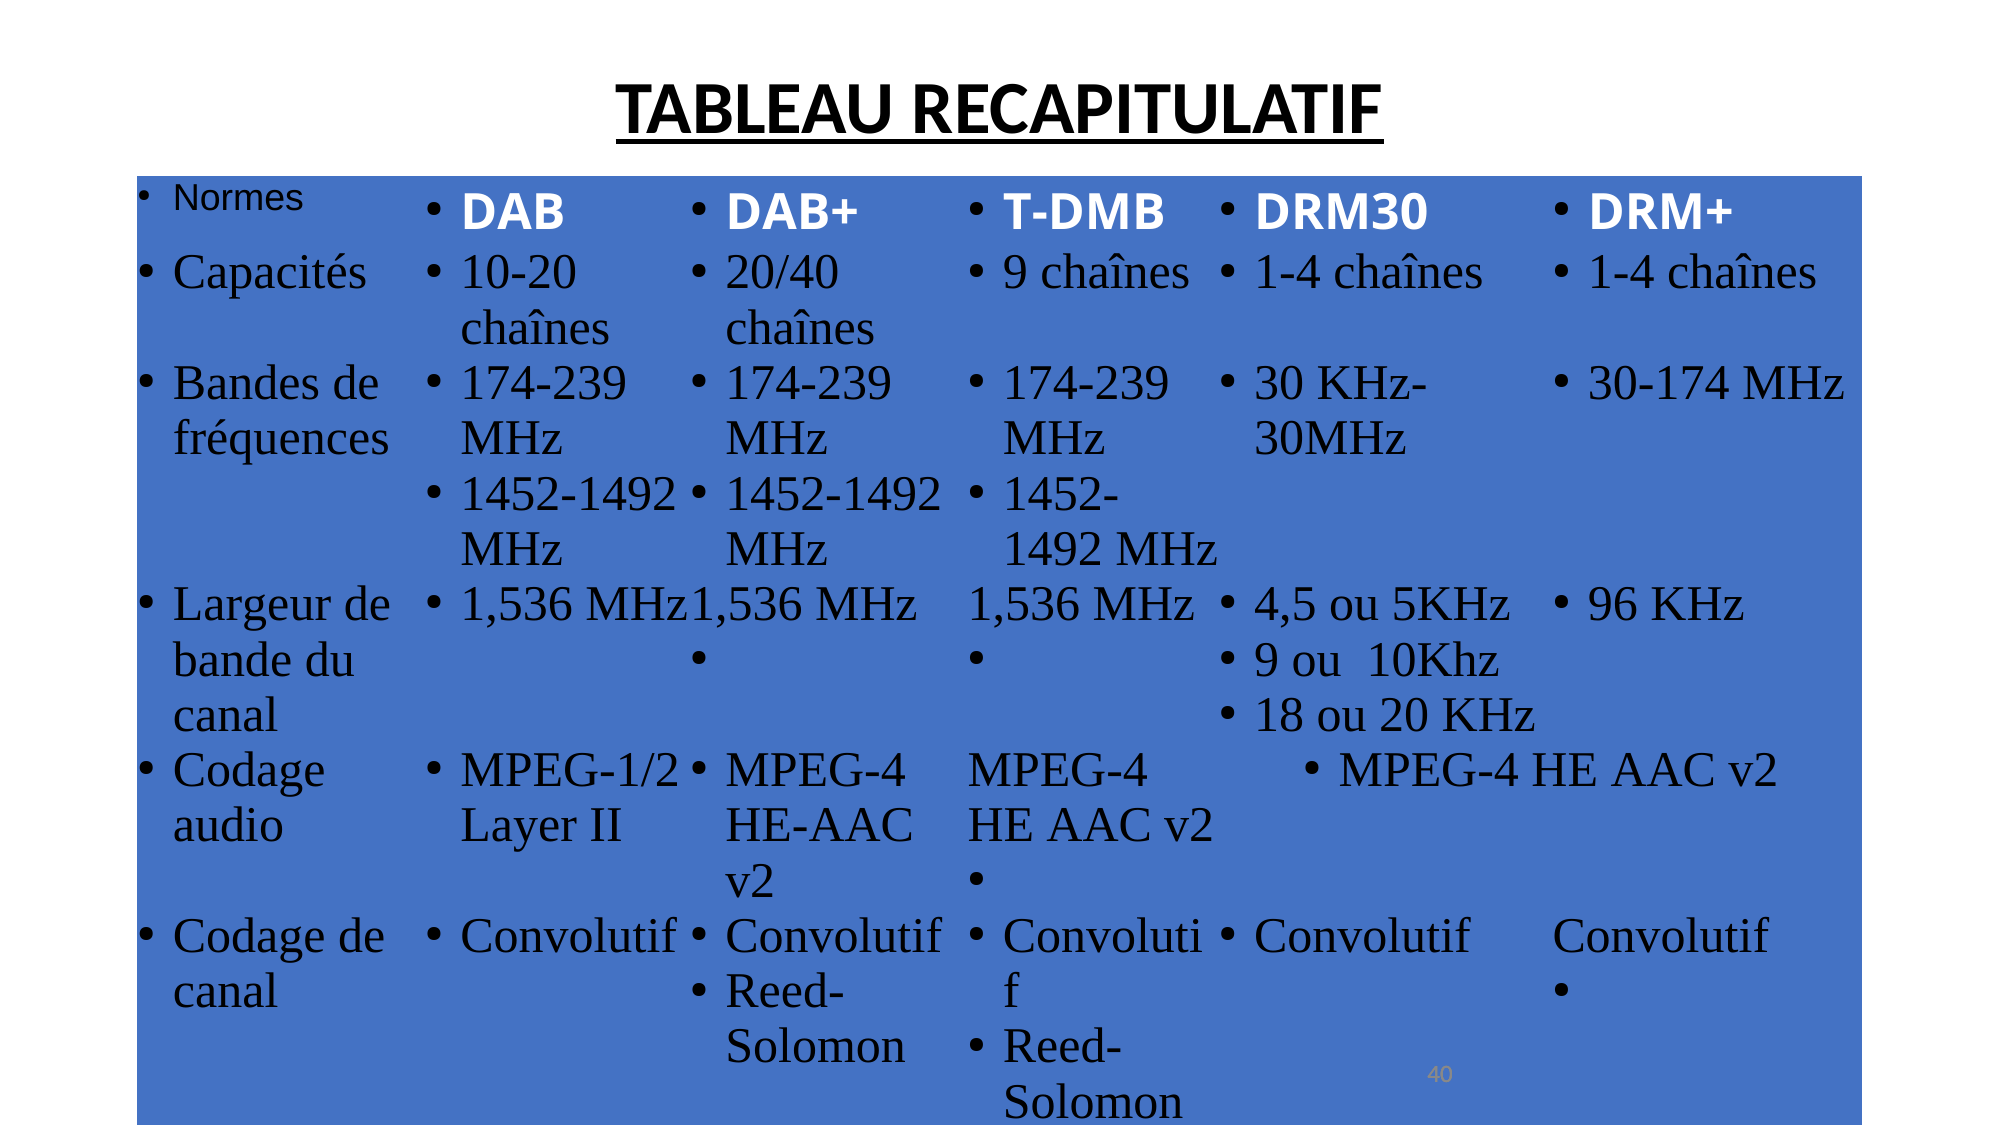

# TABLEAU RECAPITULATIF
| Normes | DAB | DAB+ | T-DMB | DRM30 | DRM+ |
| --- | --- | --- | --- | --- | --- |
| Capacités | 10-20 chaînes | 20/40 chaînes | 9 chaînes | 1-4 chaînes | 1-4 chaînes |
| Bandes de fréquences | 174-239 MHz 1452-1492 MHz | 174-239 MHz 1452-1492 MHz | 174-239 MHz 1452-1492 MHz | 30 KHz- 30MHz | 30-174 MHz |
| Largeur de bande du canal | 1,536 MHz | 1,536 MHz | 1,536 MHz | 4,5 ou 5KHz 9 ou 10Khz 18 ou 20 KHz | 96 KHz |
| Codage audio | MPEG-1/2 Layer II | MPEG-4 HE-AAC v2 | MPEG-4 HE AAC v2 | MPEG-4 HE AAC v2 | |
| Codage de canal | Convolutif | Convolutif Reed-Solomon | Convolutif Reed-Solomon | Convolutif | Convolutif |
| Modulation | OFDM/DQPSK | OFDM/DQPSK | OFDM/DQPSK | OFDM/16-QAM,64QAM,QPSK | OFDM/16-QAM,QPSK |